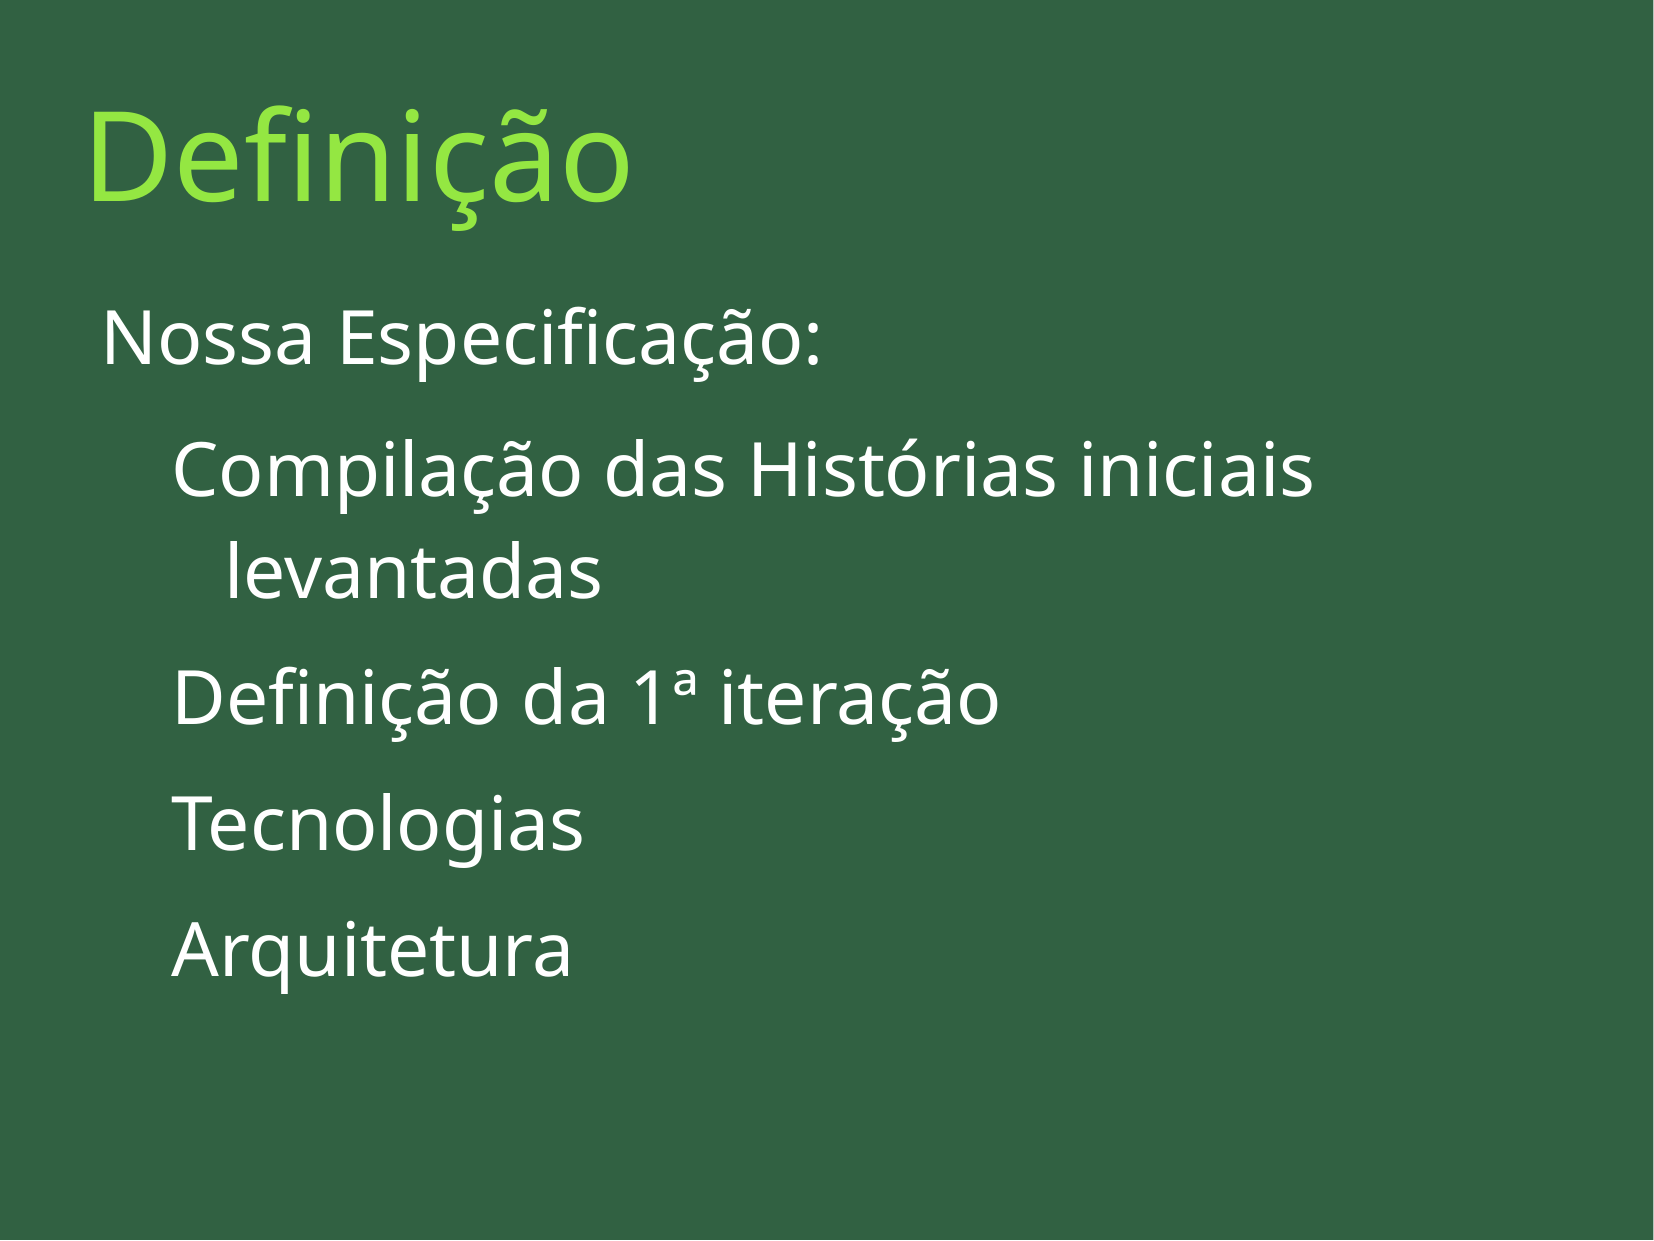

# Definição
Nossa Especificação:
Compilação das Histórias iniciais levantadas
Definição da 1ª iteração
Tecnologias
Arquitetura